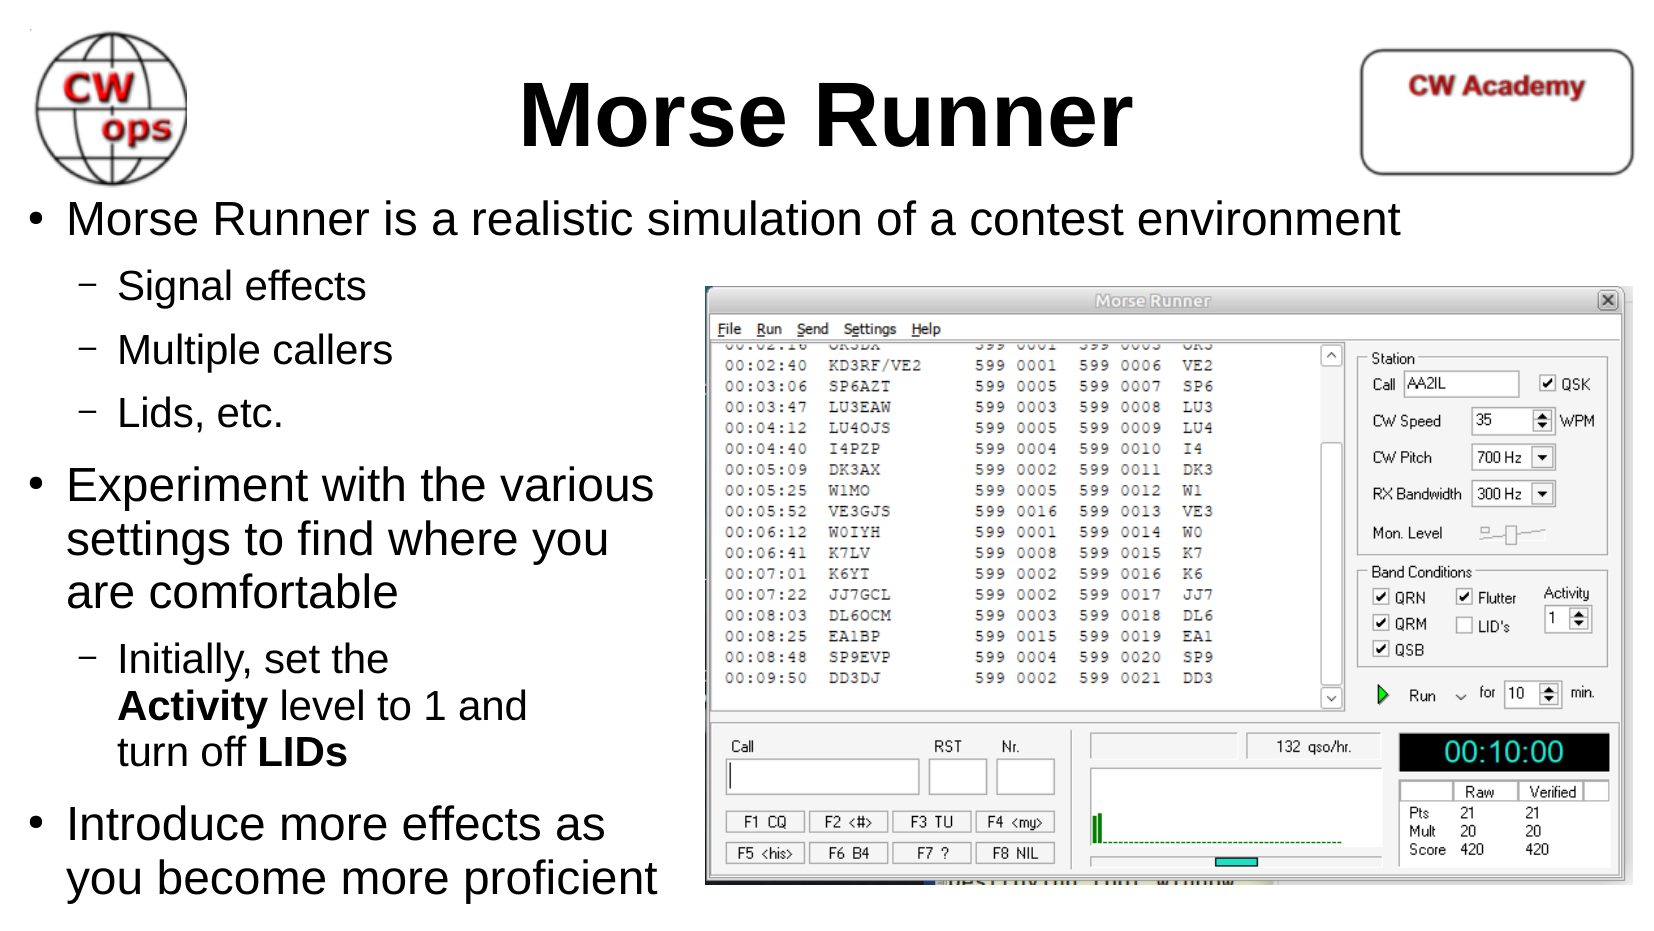

# Morse Runner
Morse Runner is a realistic simulation of a contest environment
Signal effects
Multiple callers
Lids, etc.
Experiment with the various
settings to find where you
are comfortable
Initially, set the
Activity level to 1 and
turn off LIDs
Introduce more effects as
you become more proficient